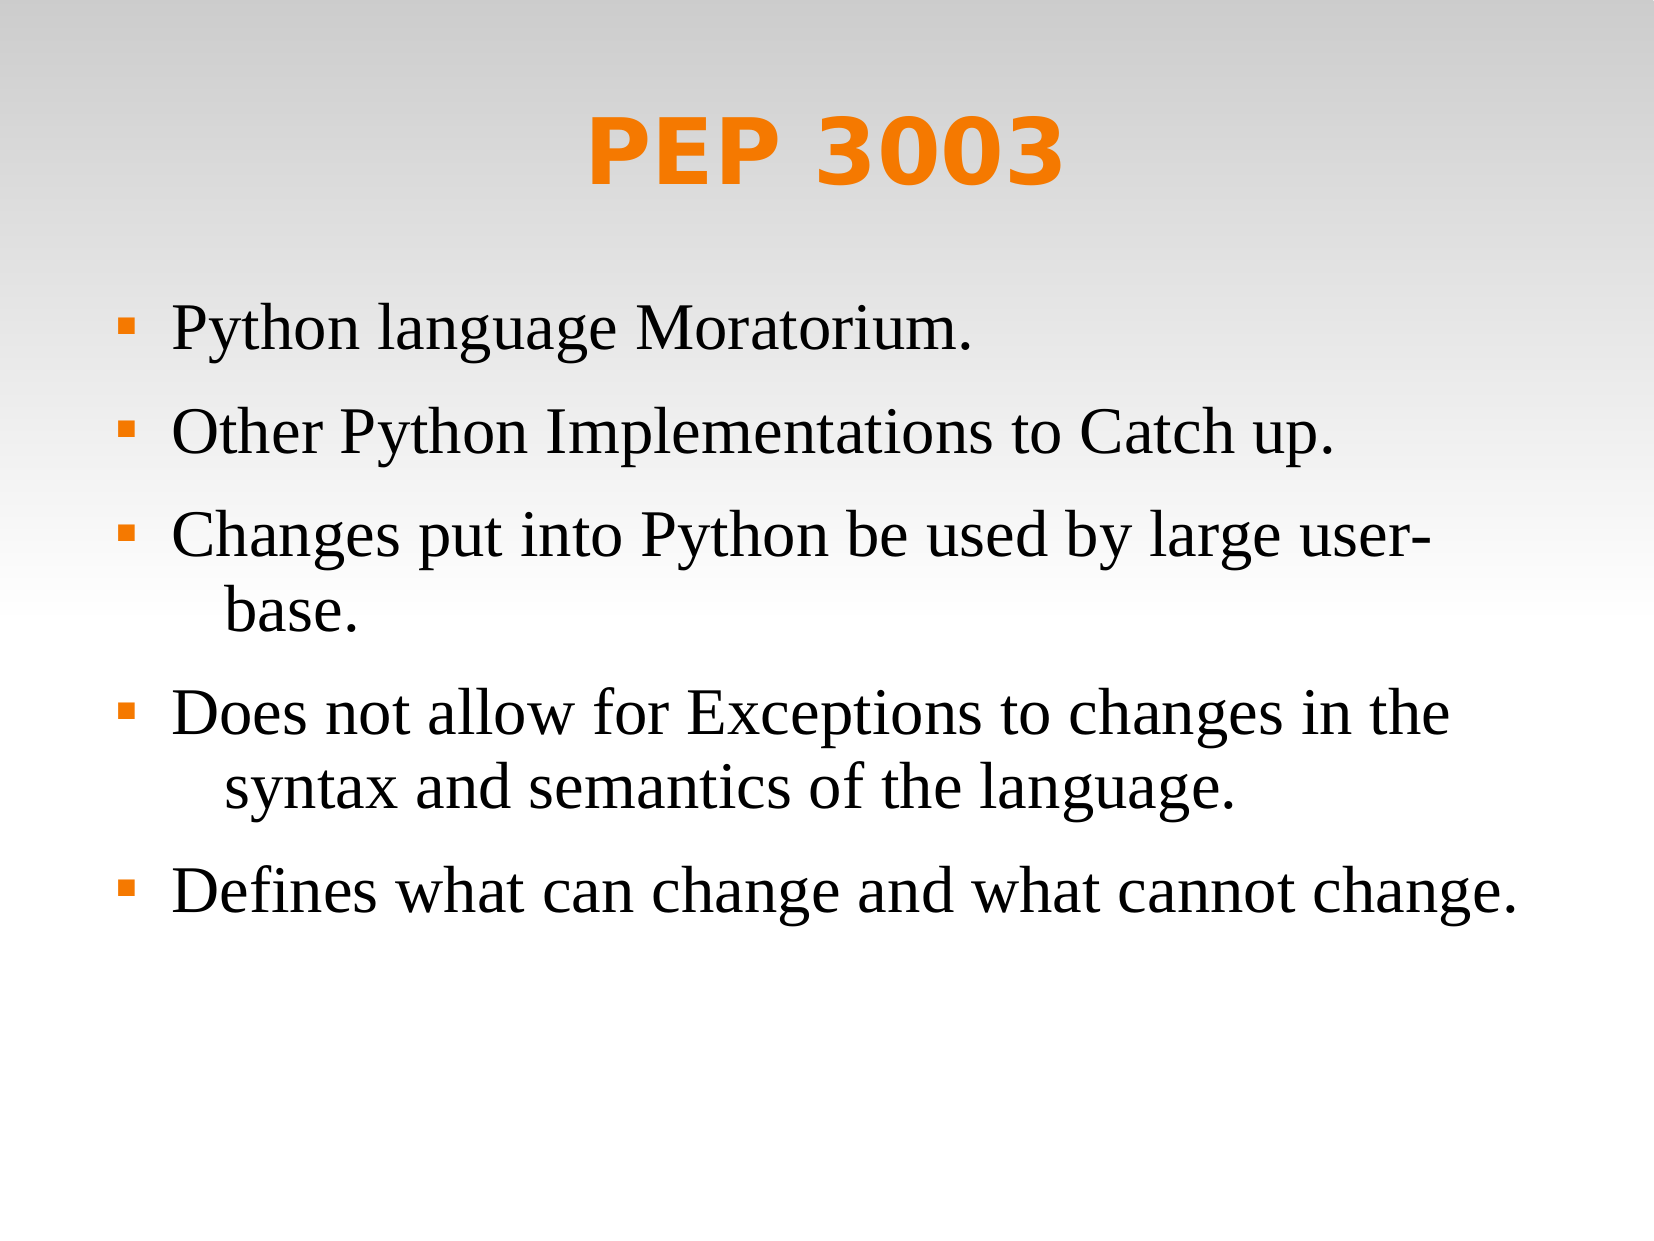

# PEP 3003
Python language Moratorium.
Other Python Implementations to Catch up.
Changes put into Python be used by large user-base.
Does not allow for Exceptions to changes in the syntax and semantics of the language.
Defines what can change and what cannot change.